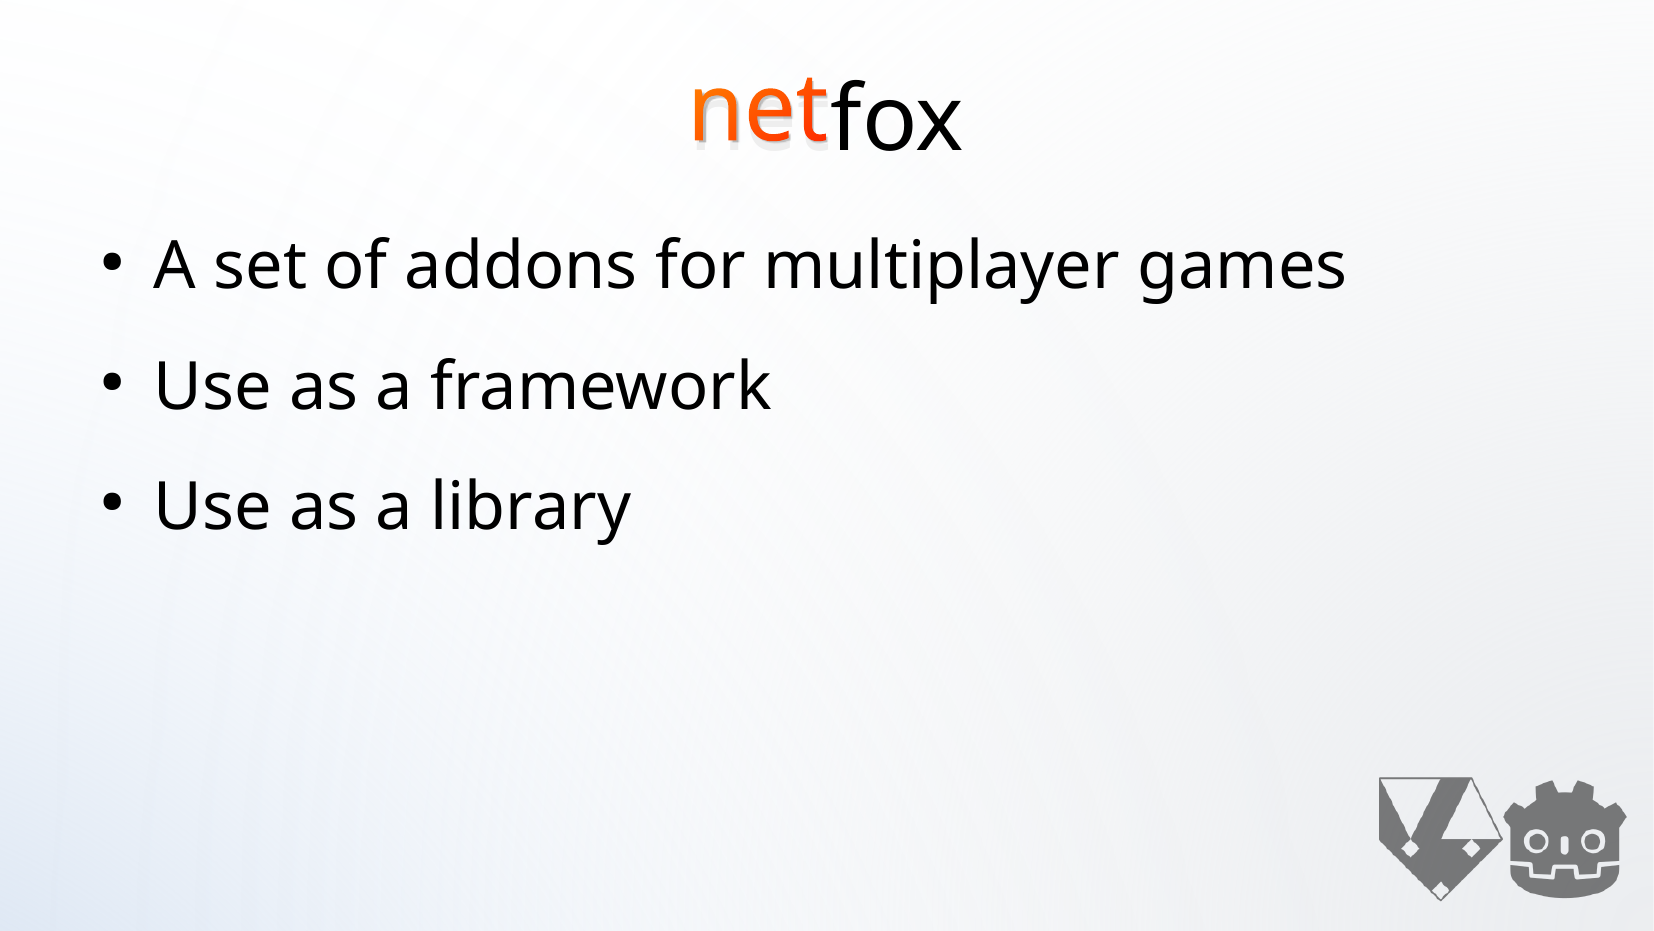

# netfox
net
A set of addons for multiplayer games
Use as a framework
Use as a library